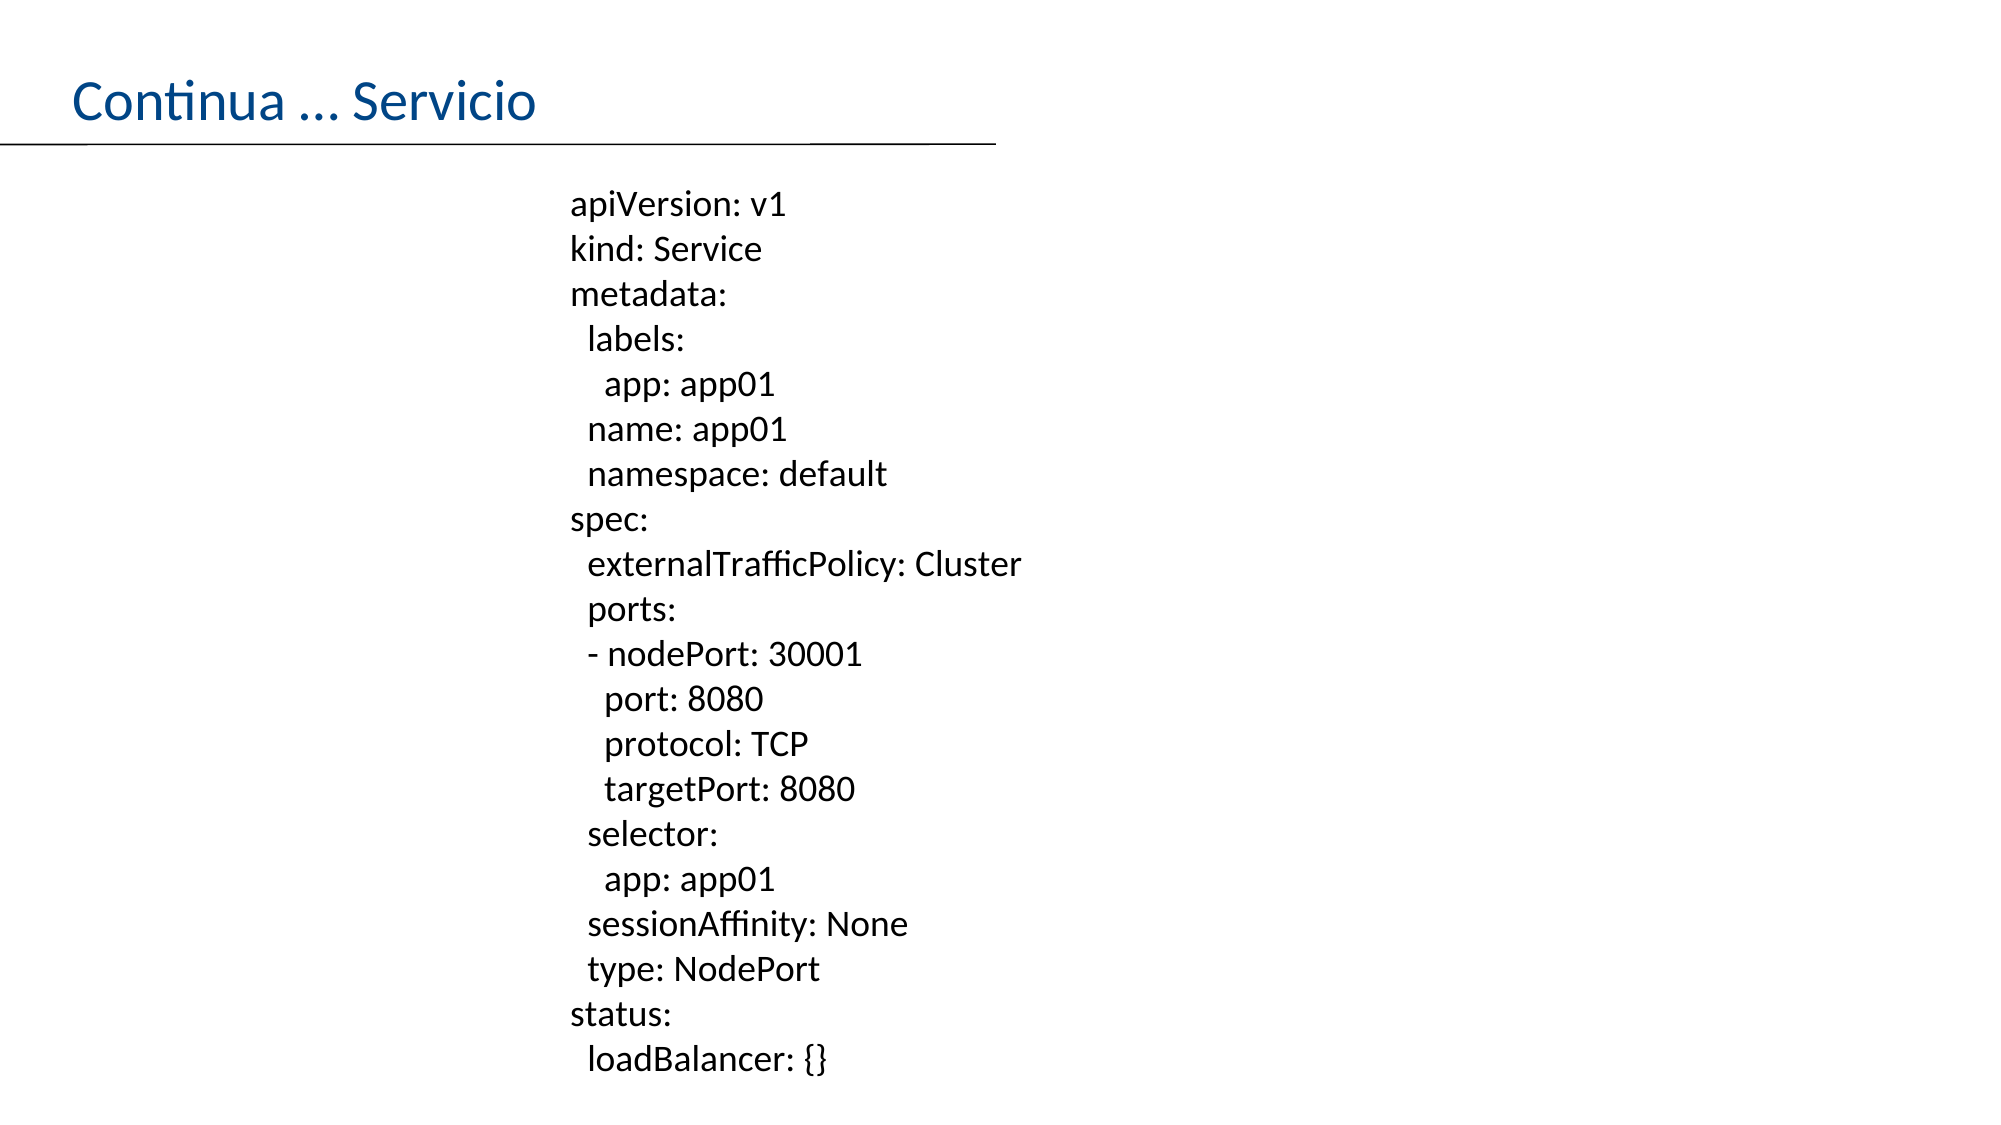

Continua … Servicio
apiVersion: v1
kind: Service
metadata:
 labels:
 app: app01
 name: app01
 namespace: default
spec:
 externalTrafficPolicy: Cluster
 ports:
 - nodePort: 30001
 port: 8080
 protocol: TCP
 targetPort: 8080
 selector:
 app: app01
 sessionAffinity: None
 type: NodePort
status:
 loadBalancer: {}